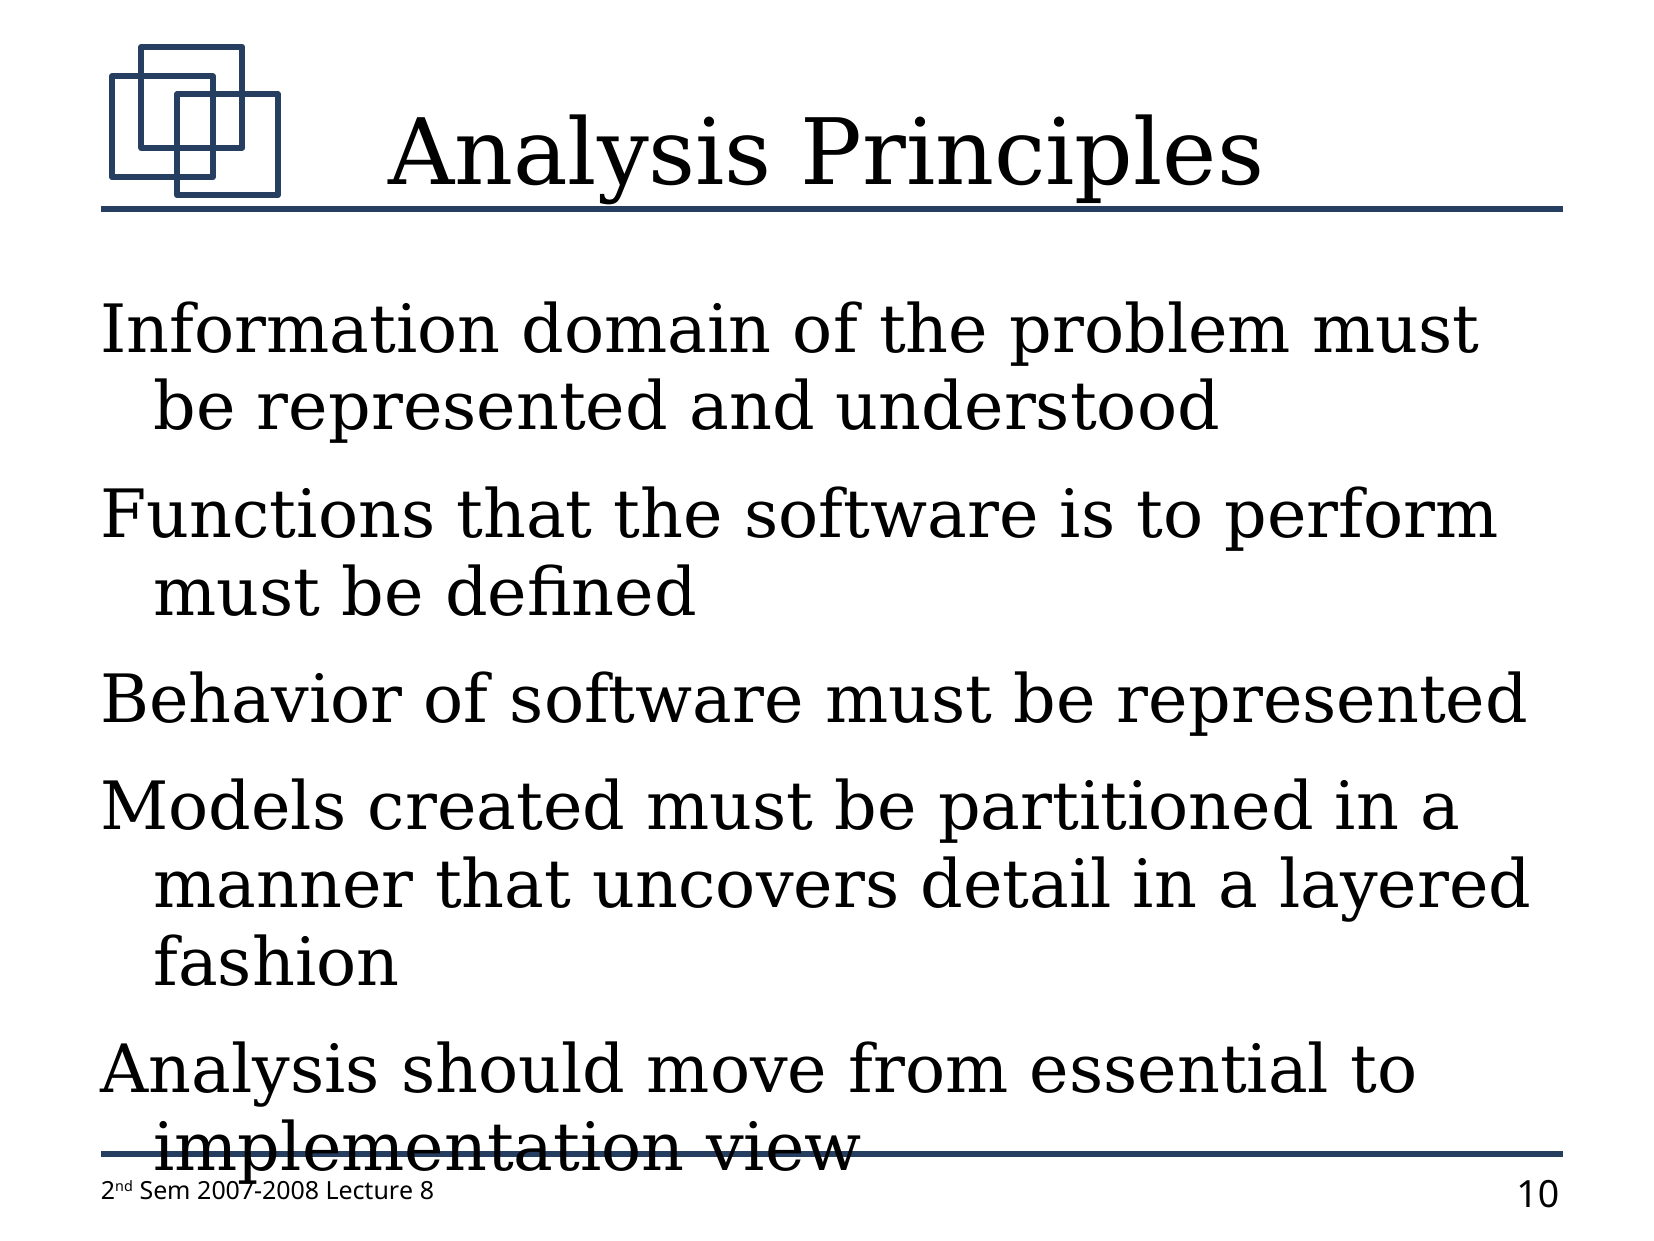

# Analysis Principles
Information domain of the problem must be represented and understood
Functions that the software is to perform must be defined
Behavior of software must be represented
Models created must be partitioned in a manner that uncovers detail in a layered fashion
Analysis should move from essential to implementation view